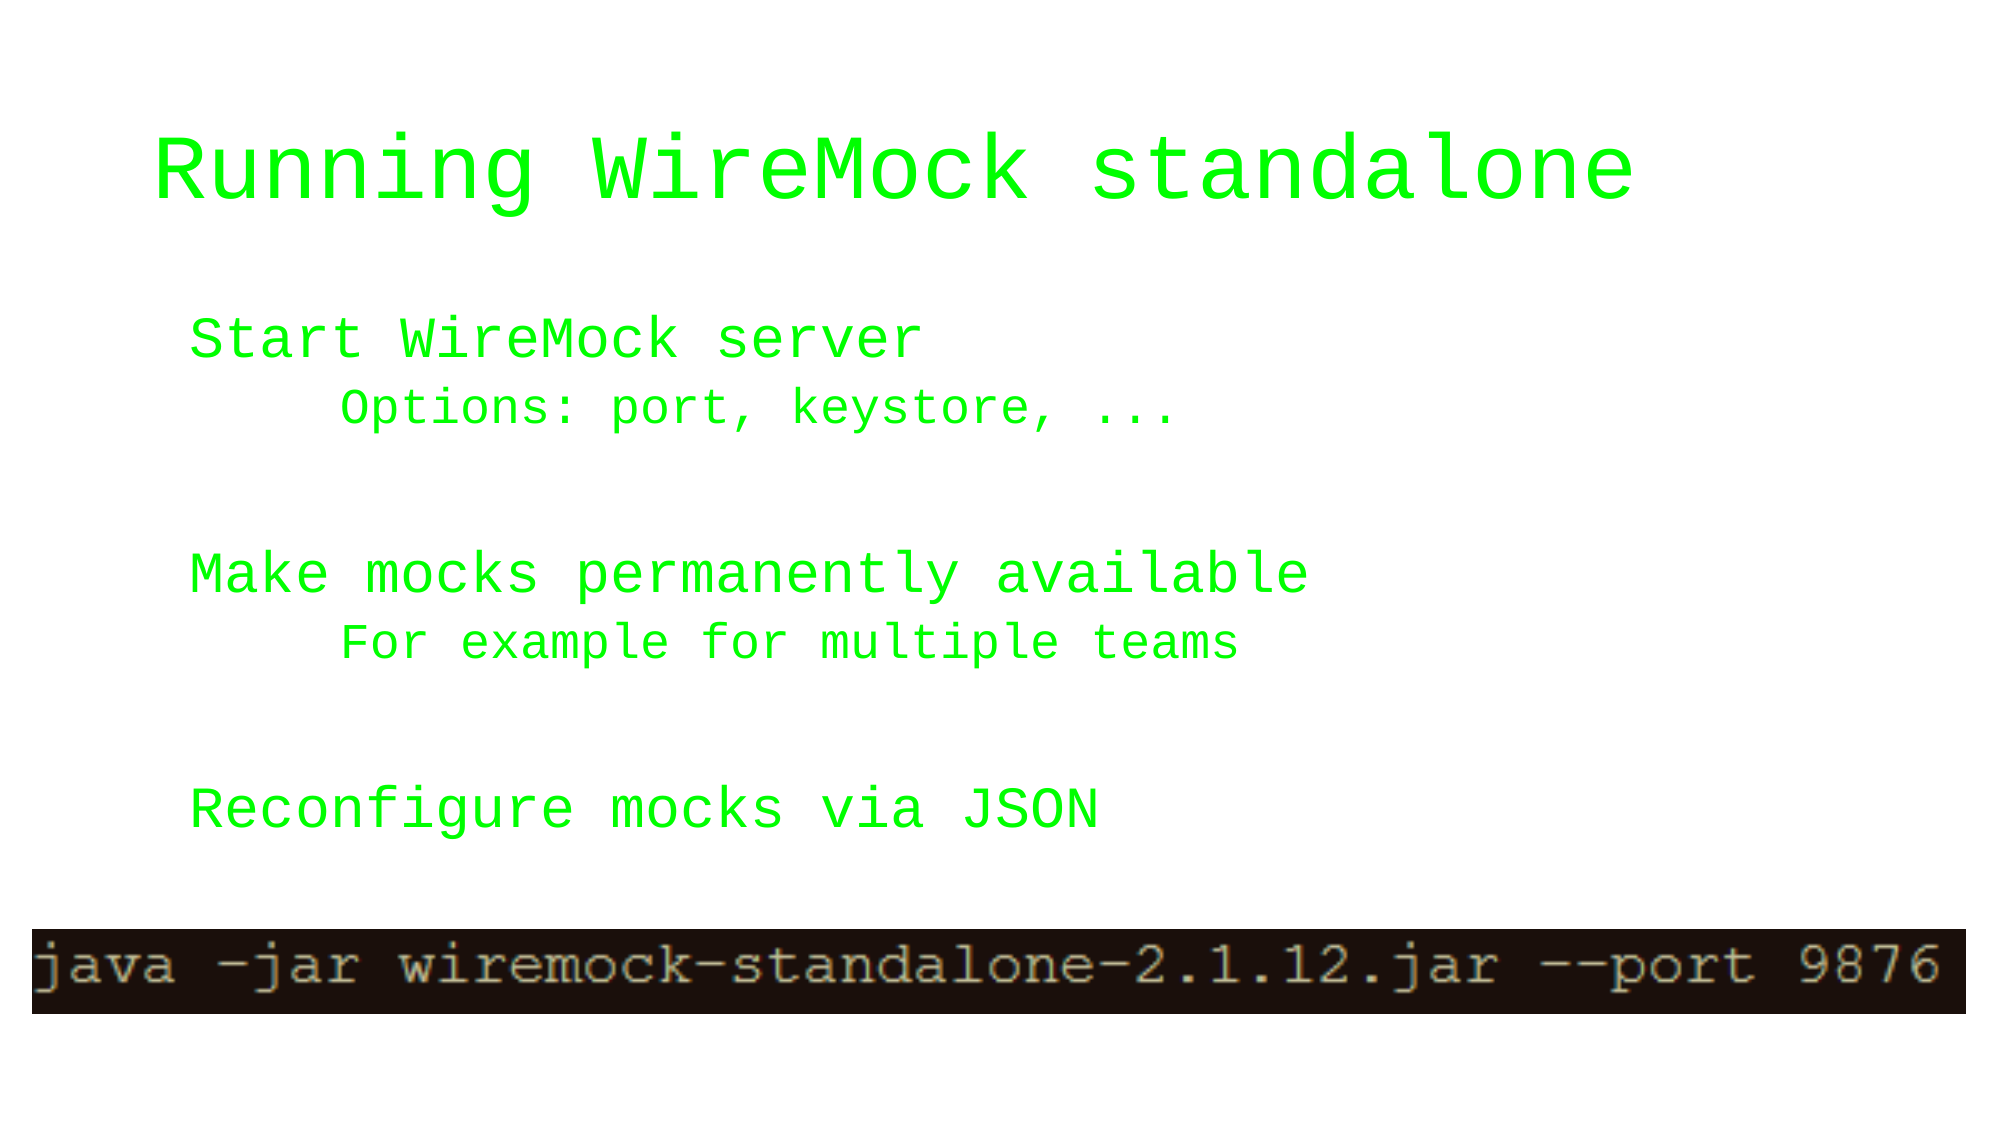

# Running WireMock standalone
Start WireMock server
Options: port, keystore, ...
Make mocks permanently available
For example for multiple teams
Reconfigure mocks via JSON